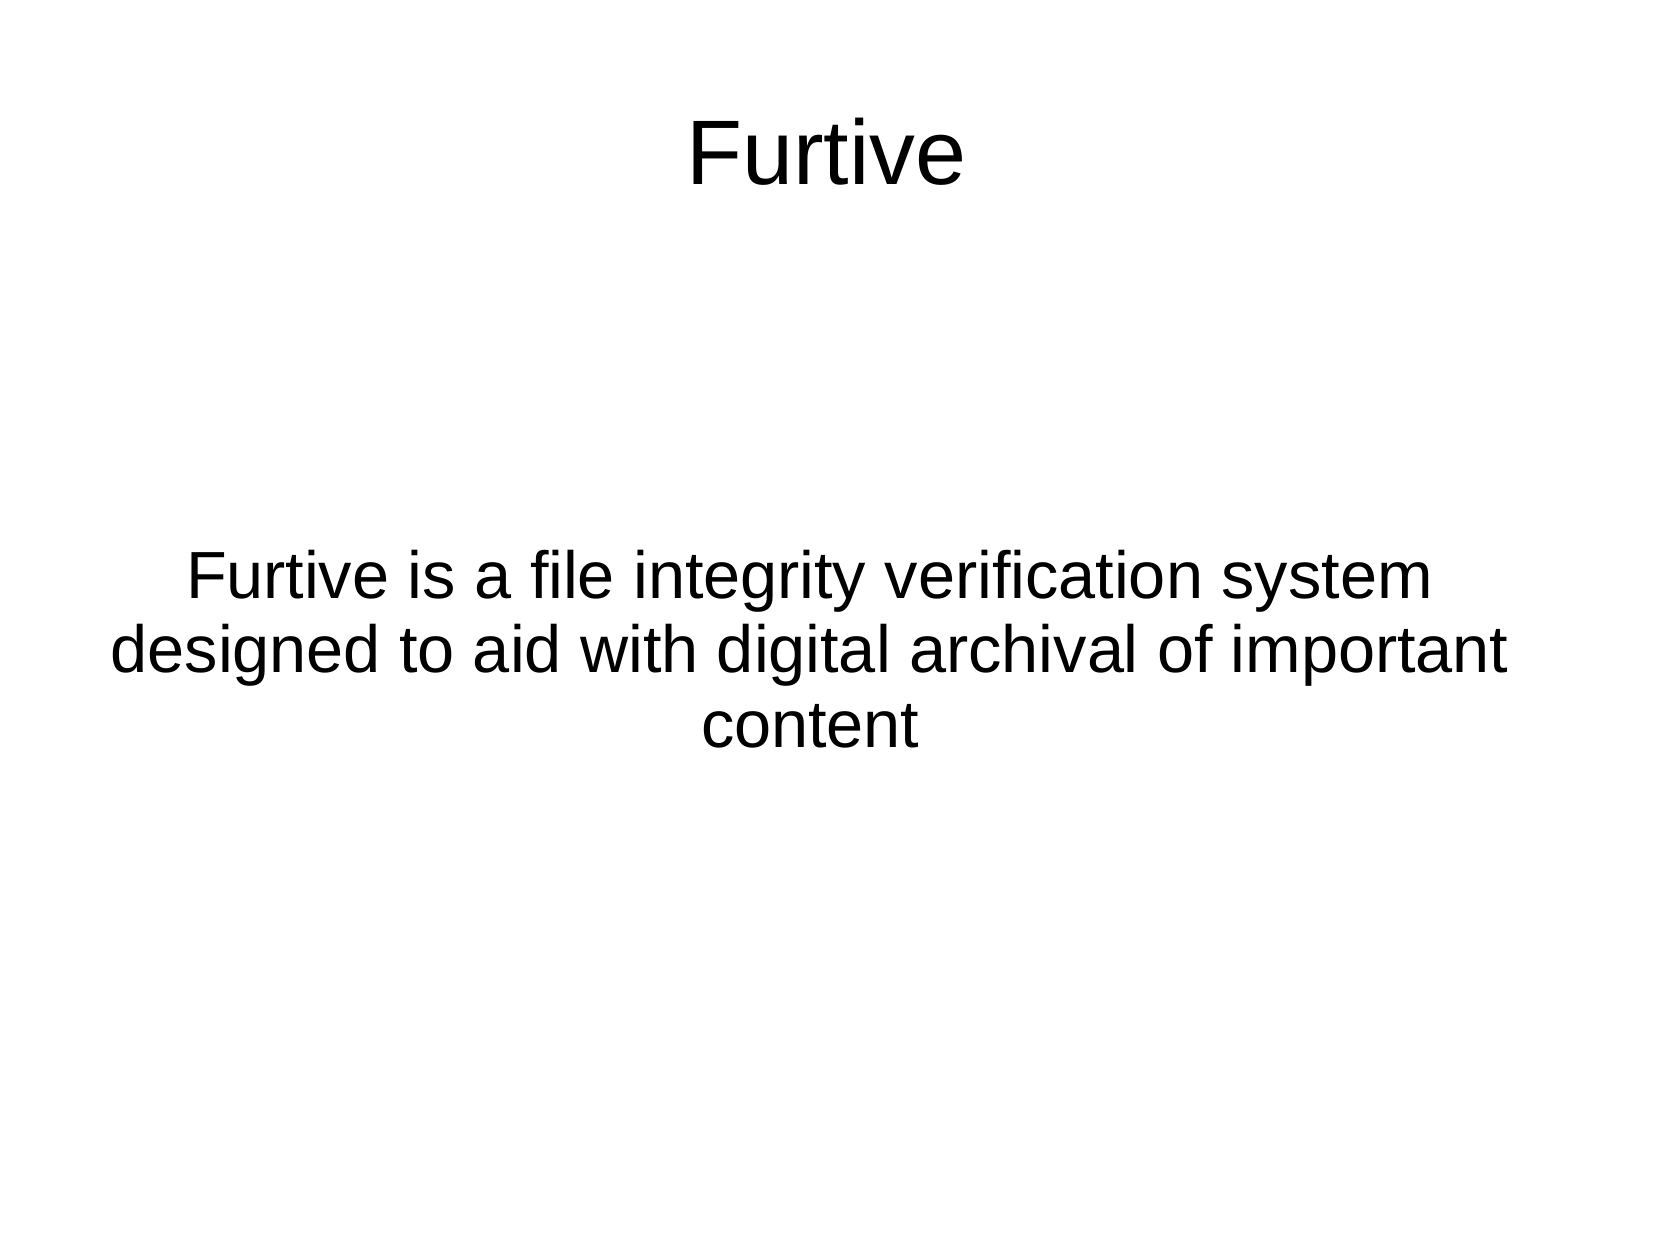

# Furtive
Furtive is a file integrity verification system designed to aid with digital archival of important content